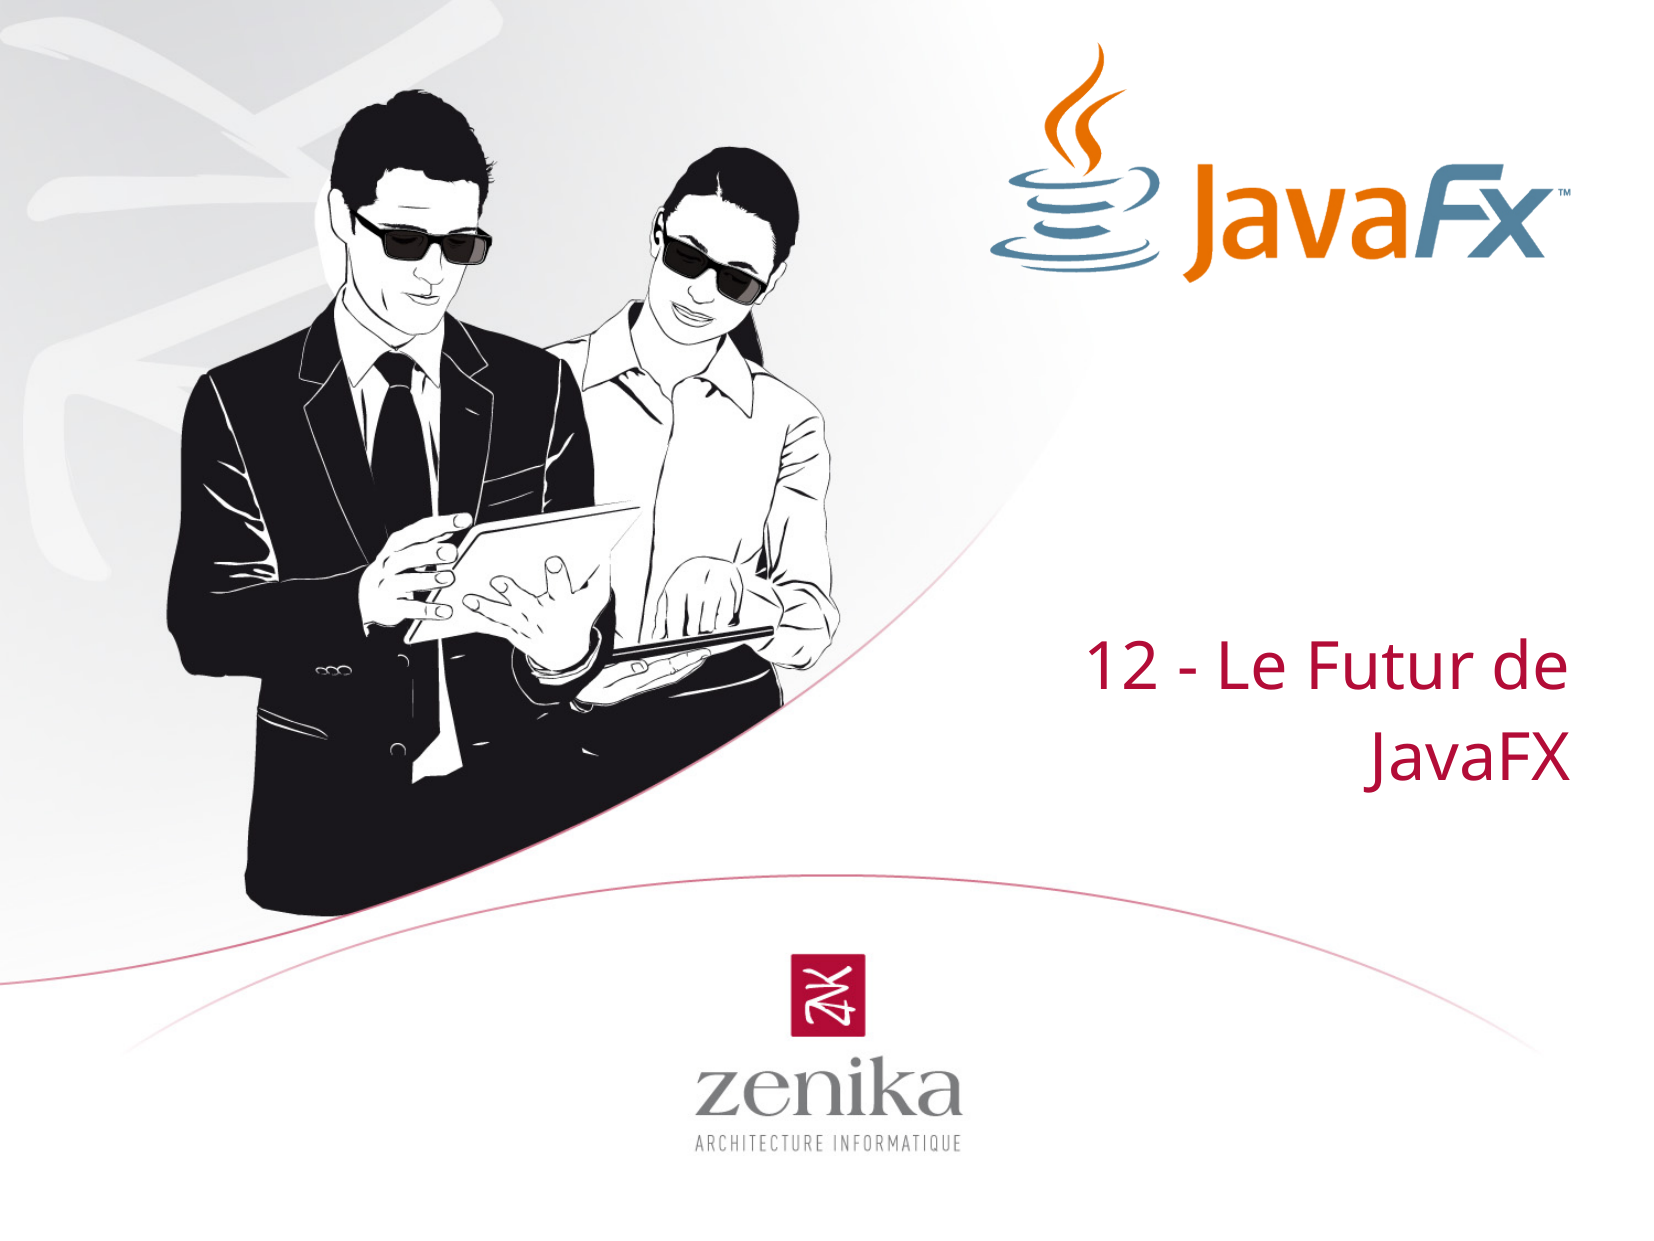

# 12 - Le Futur de JavaFX